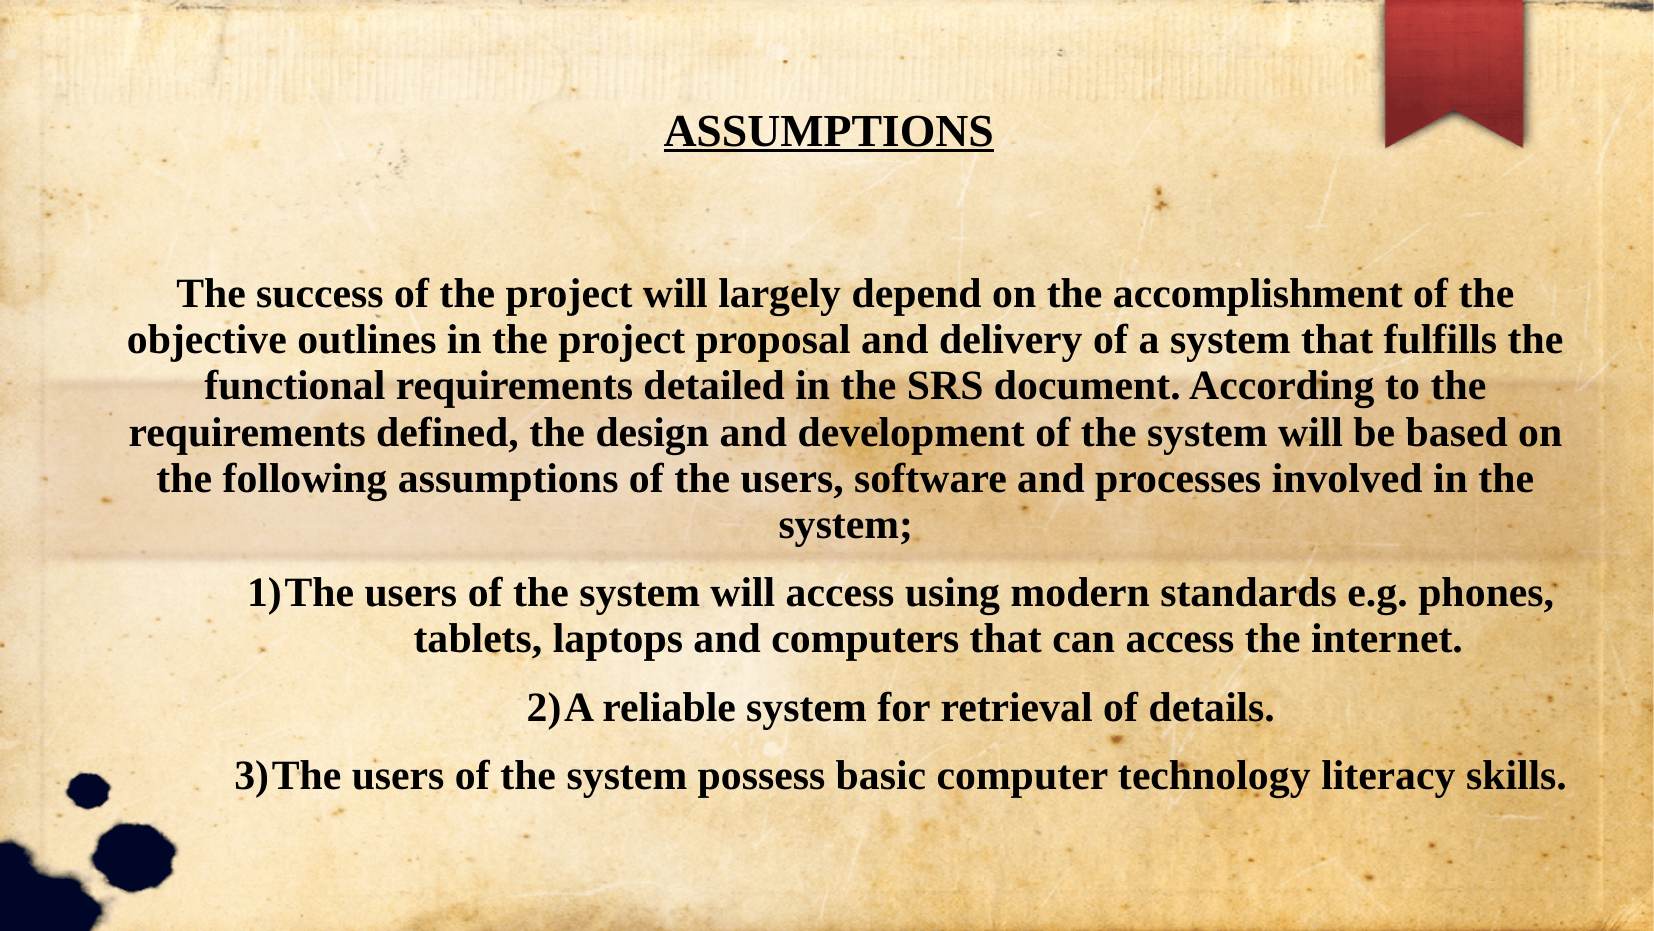

# ASSUMPTIONS
The success of the project will largely depend on the accomplishment of the objective outlines in the project proposal and delivery of a system that fulfills the functional requirements detailed in the SRS document. According to the requirements defined, the design and development of the system will be based on the following assumptions of the users, software and processes involved in the system;
The users of the system will access using modern standards e.g. phones, tablets, laptops and computers that can access the internet.
A reliable system for retrieval of details.
The users of the system possess basic computer technology literacy skills.